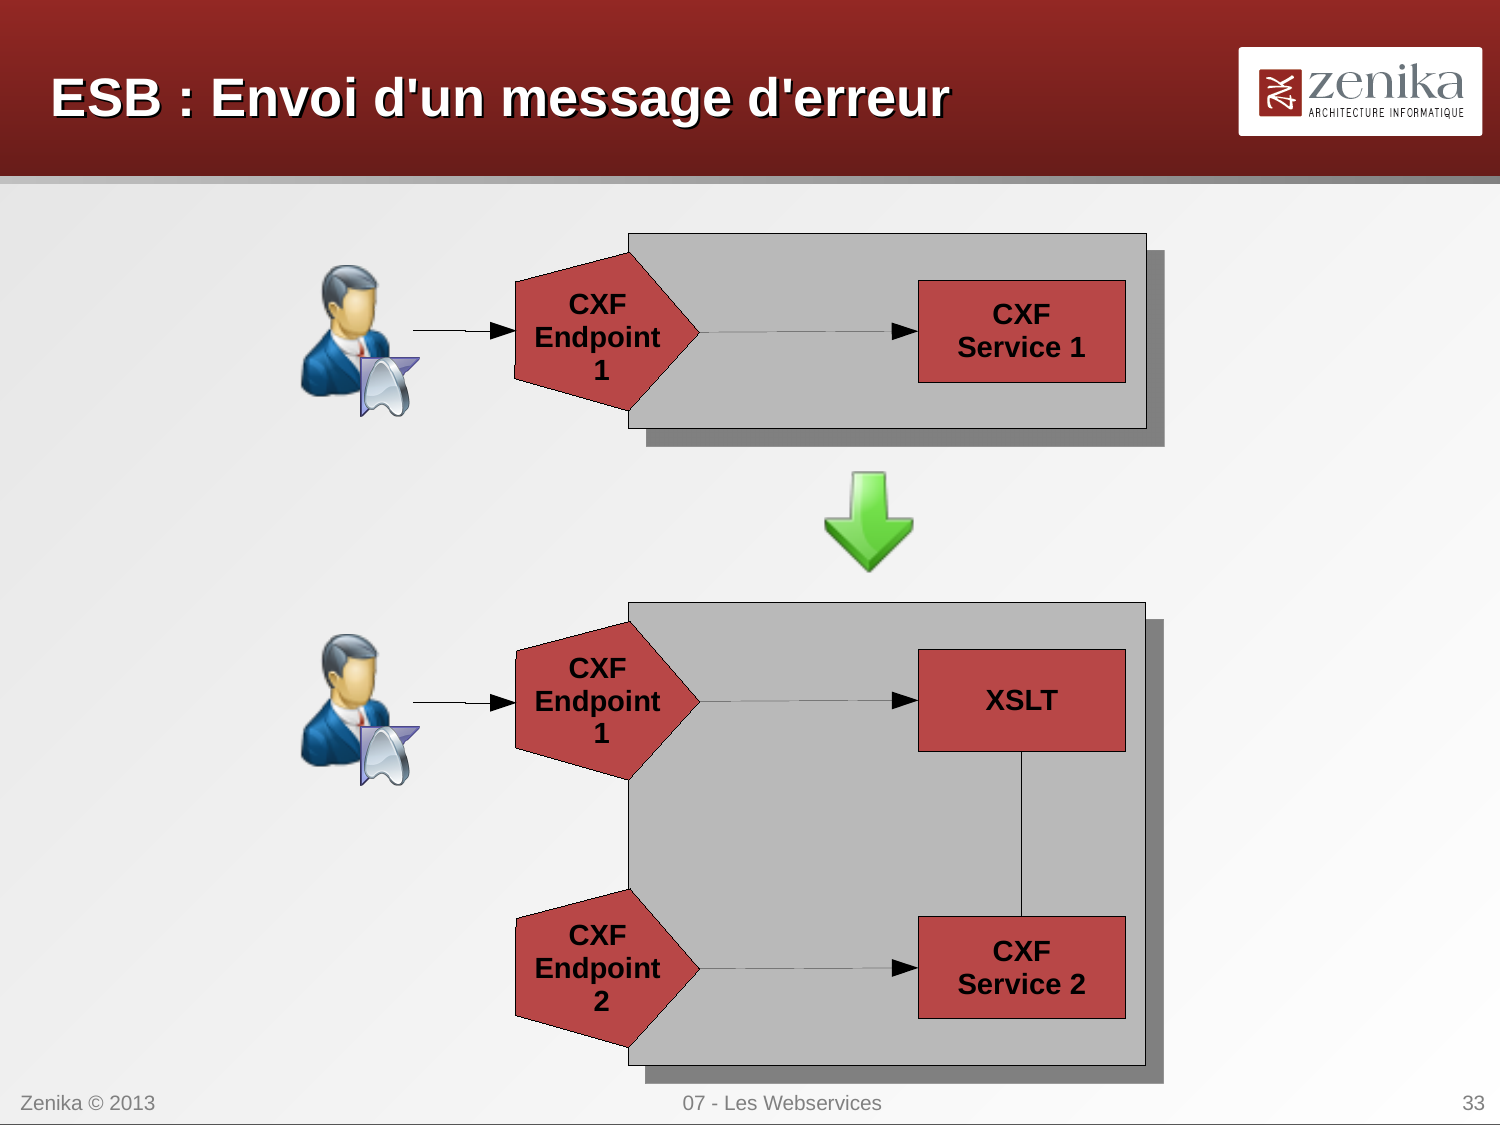

# ESB : Envoi d'un message d'erreur
CXF
Service 1
CXF
Endpoint
 1
CXF
Endpoint
 1
XSLT
CXF
Endpoint
 2
CXF
Service 2